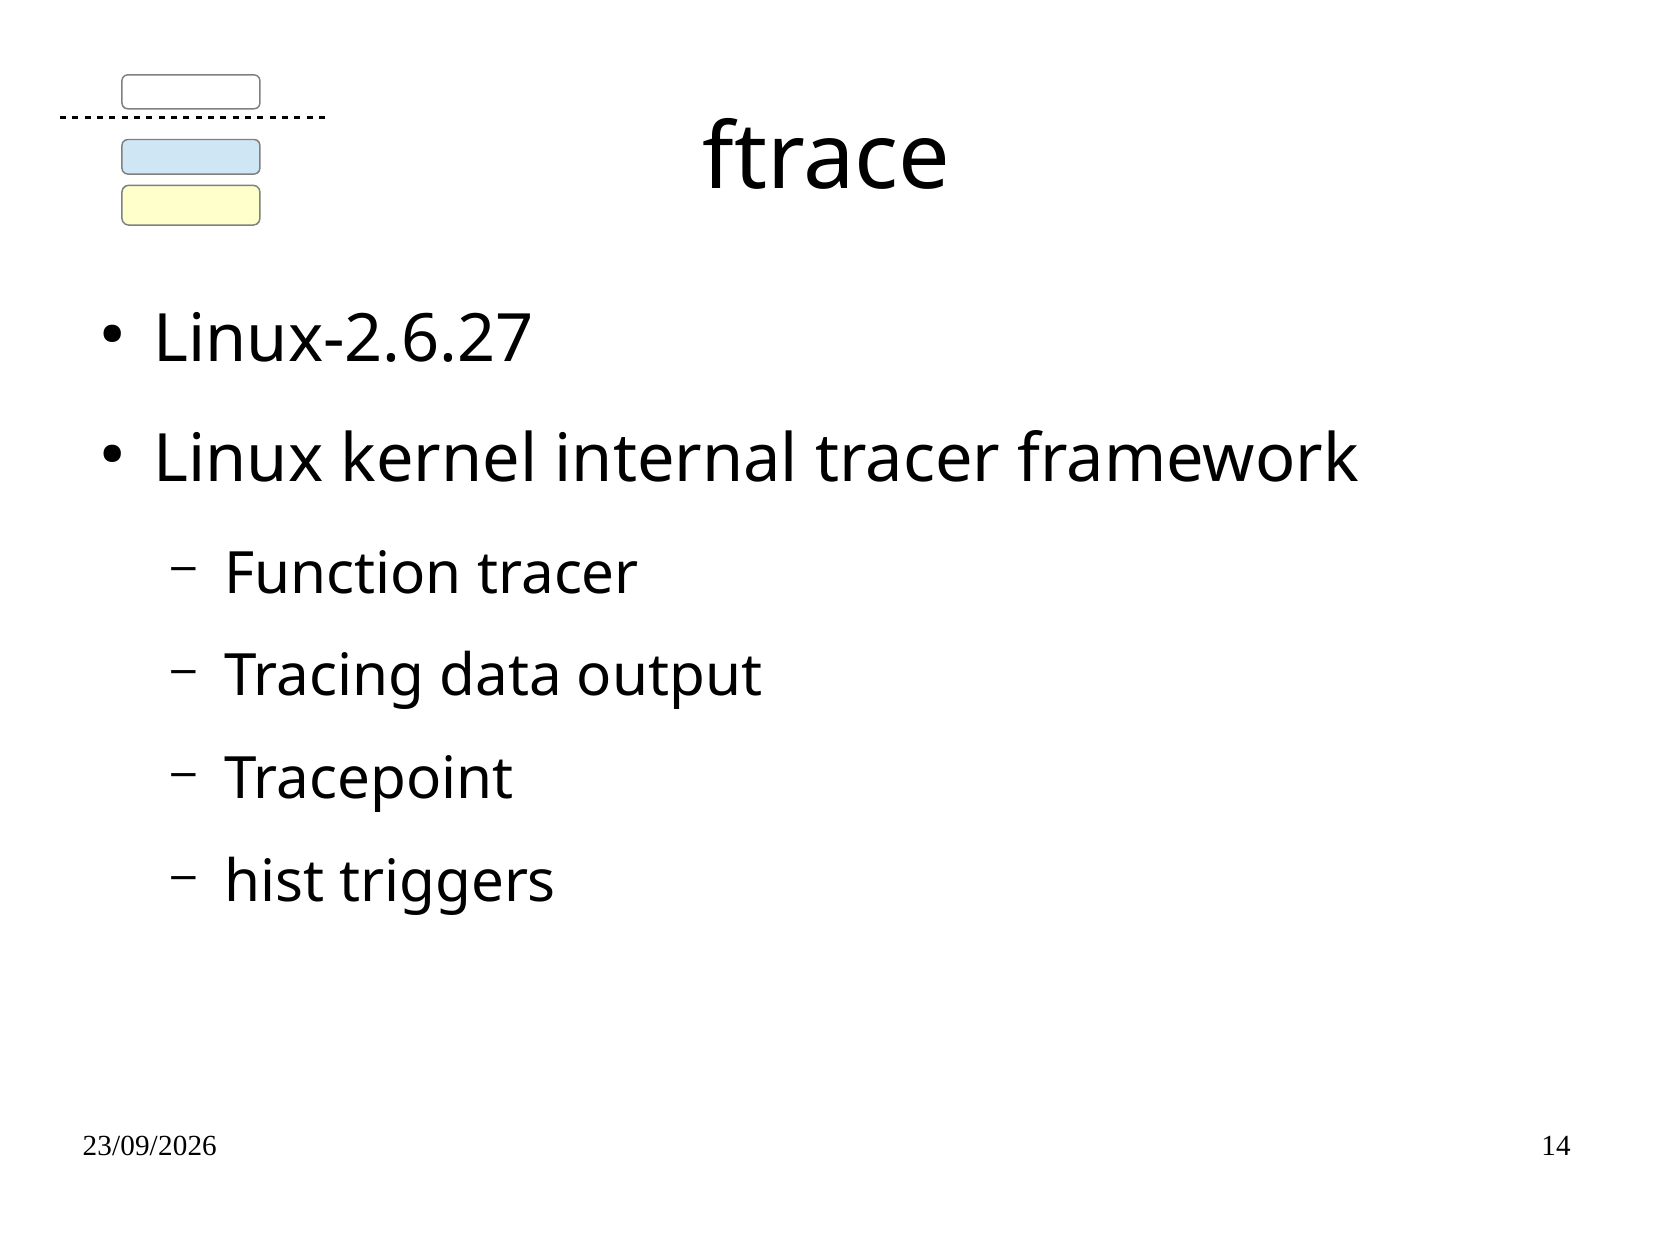

# ftrace
Linux-2.6.27
Linux kernel internal tracer framework
Function tracer
Tracing data output
Tracepoint
hist triggers
14